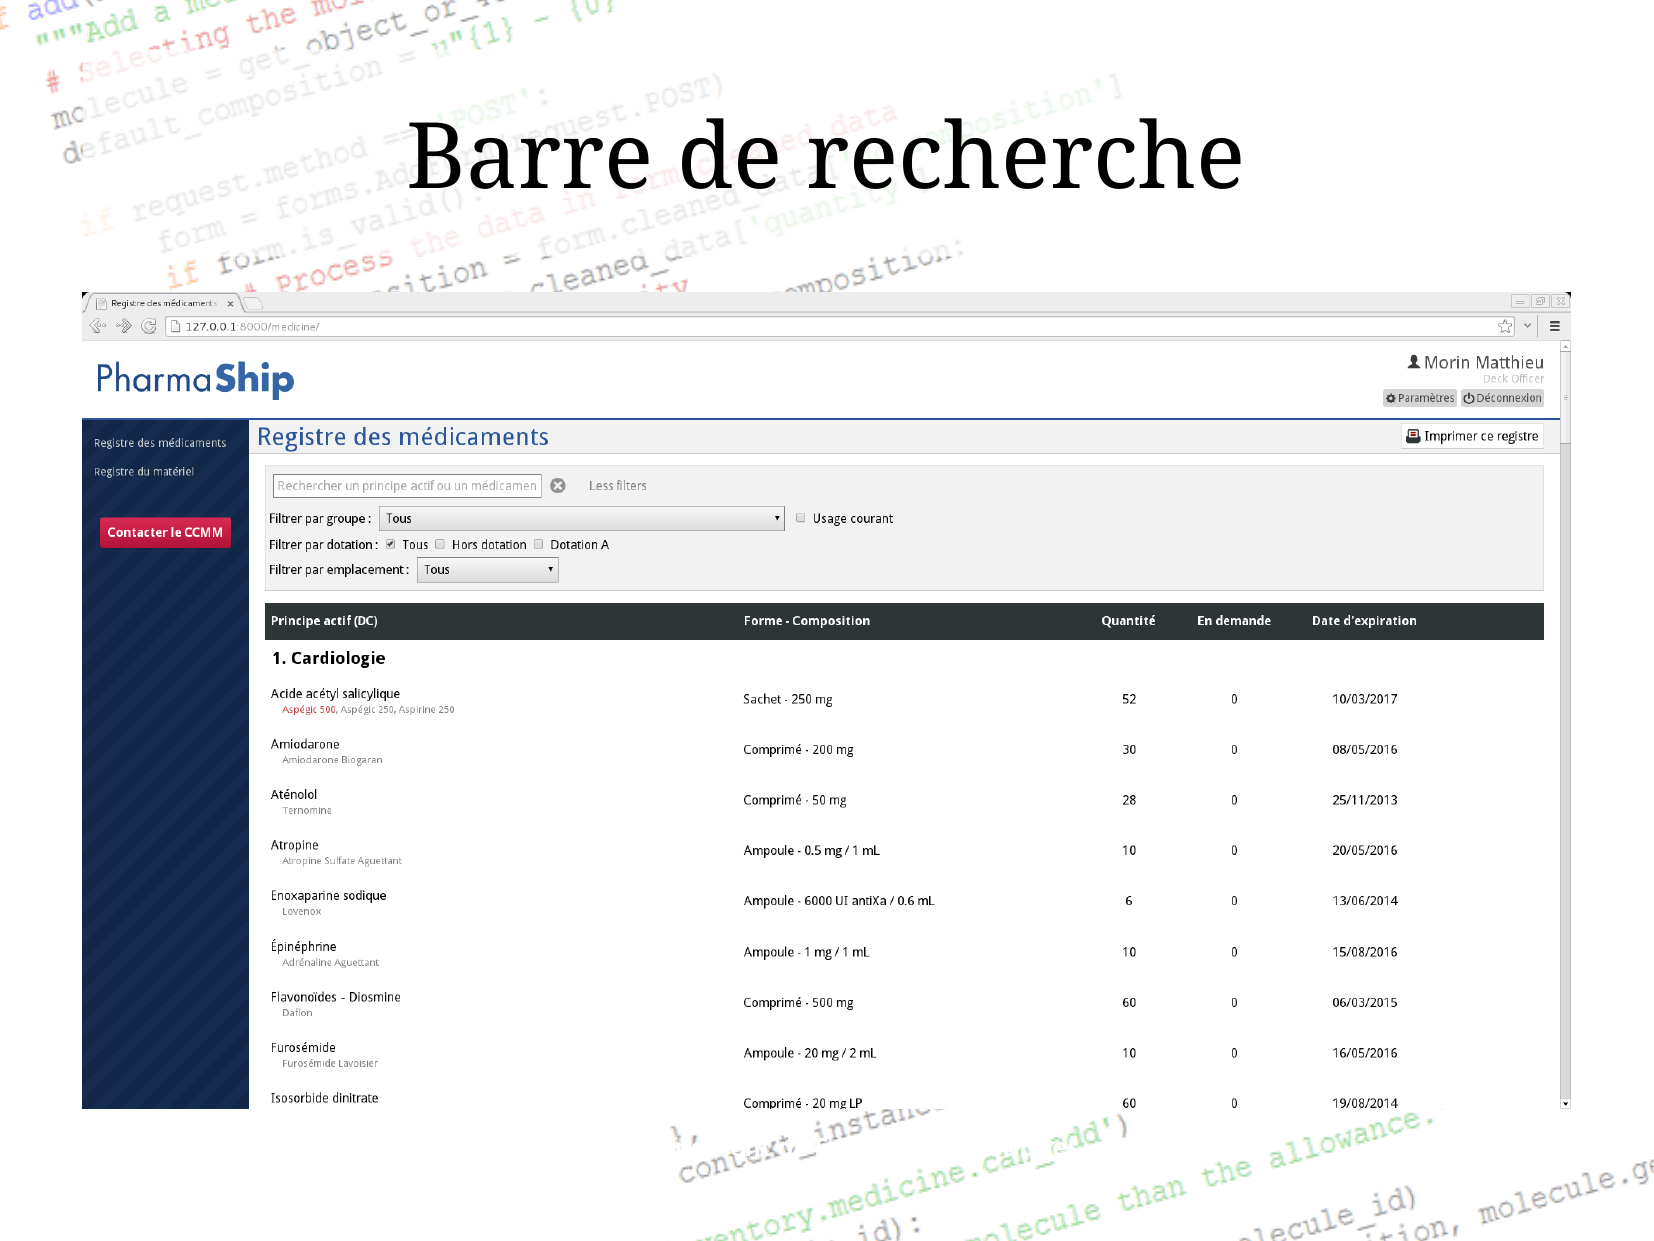

# Barre de recherche
24/08/2013
Développement de Solutions Marétiques
6